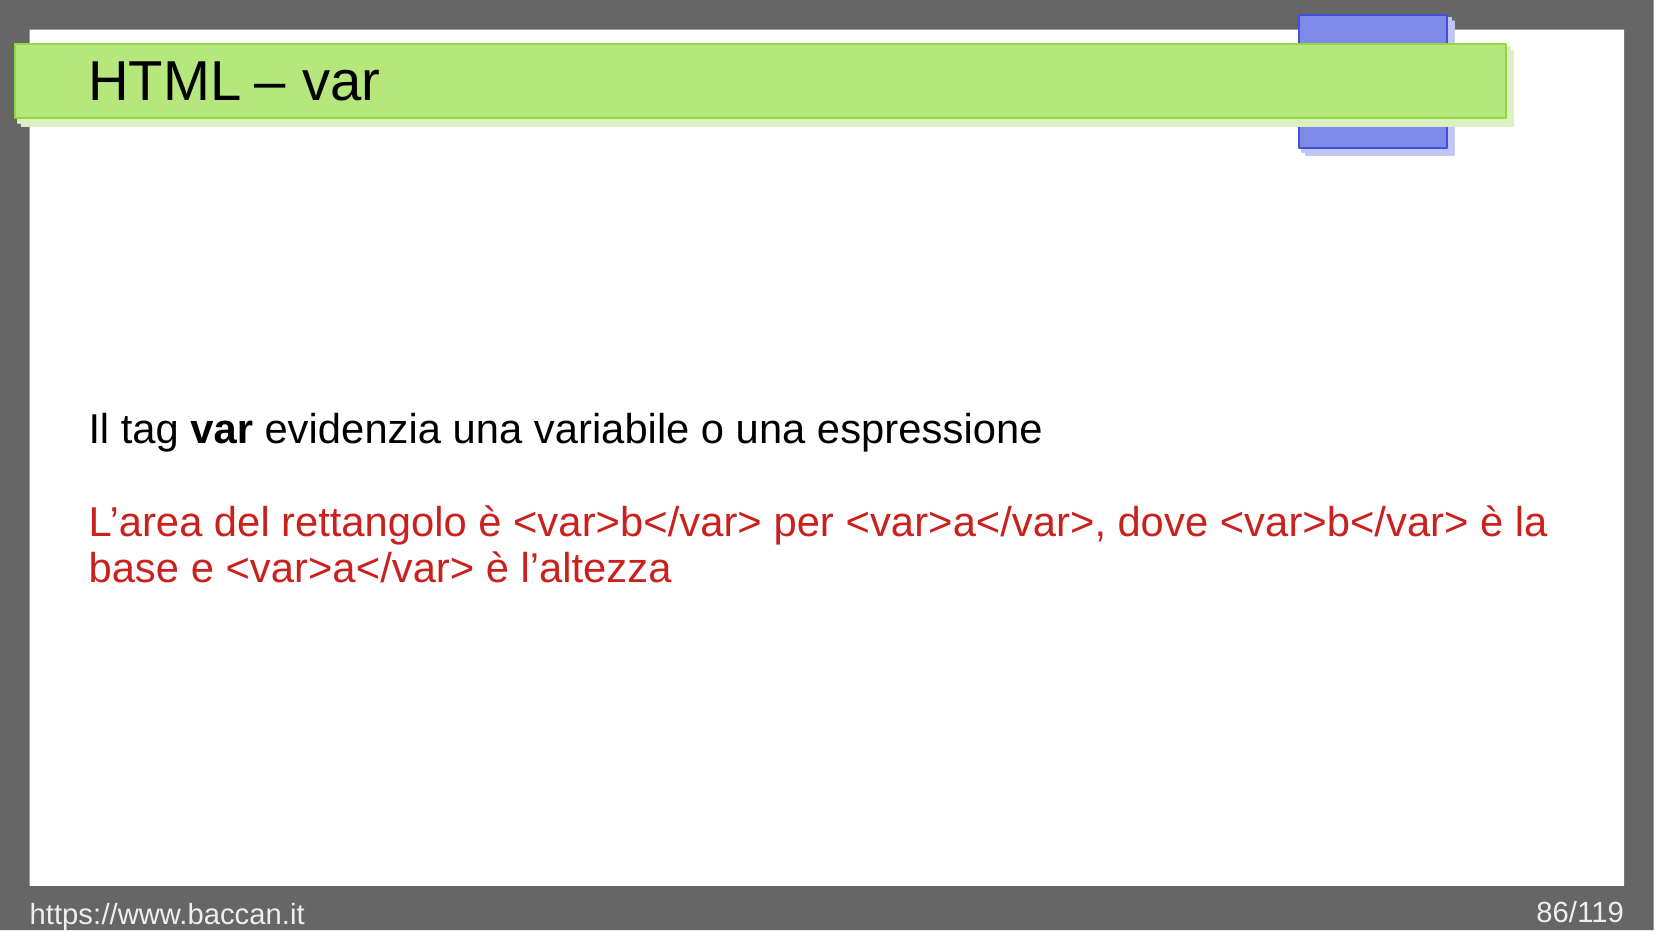

# HTML – var
Il tag var evidenzia una variabile o una espressione
L’area del rettangolo è <var>b</var> per <var>a</var>, dove <var>b</var> è la base e <var>a</var> è l’altezza
86
https://www.baccan.it